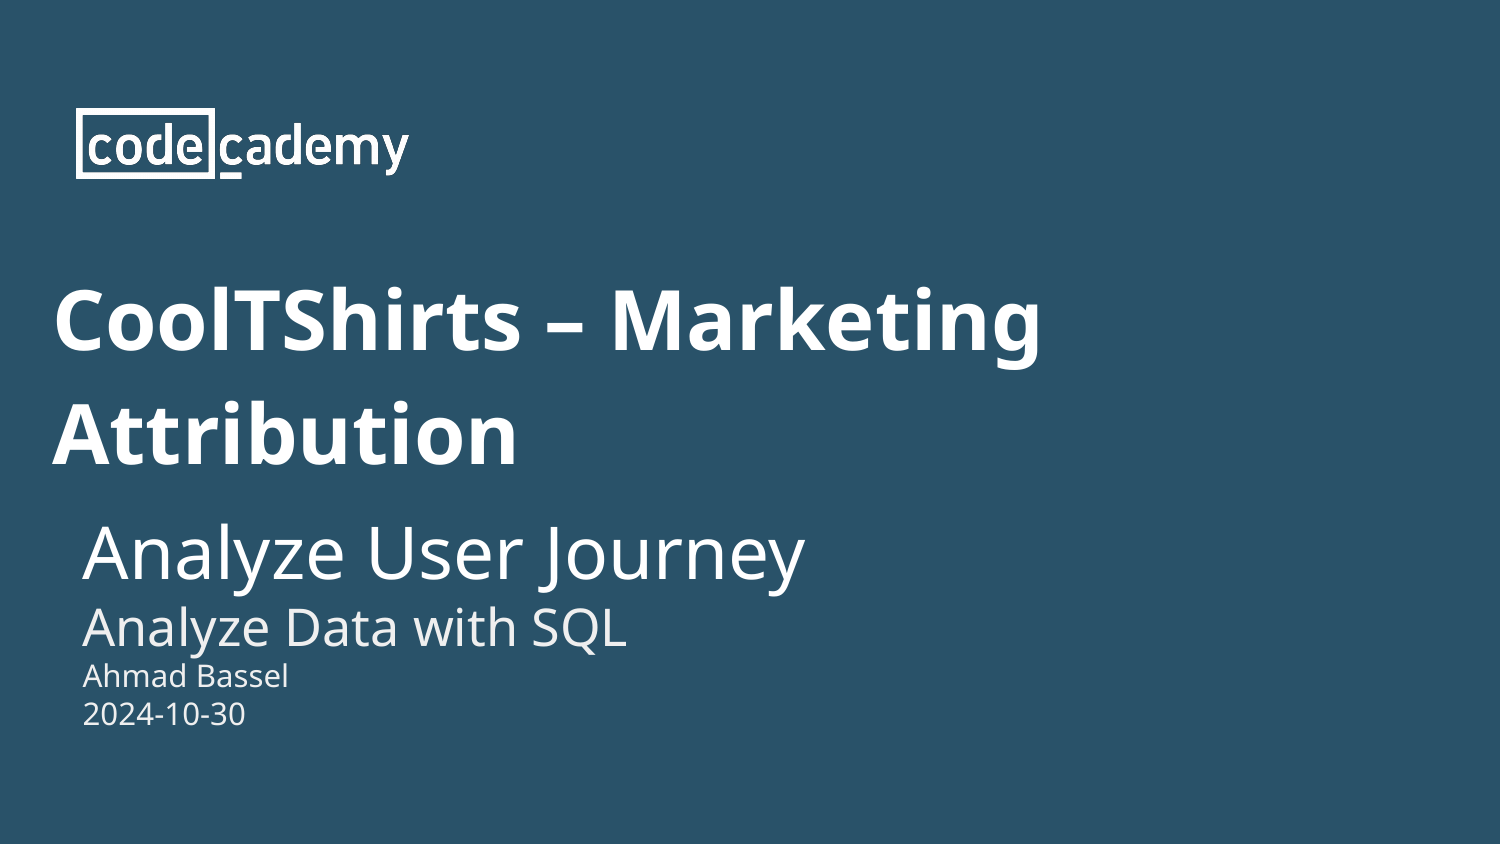

CoolTShirts – Marketing Attribution
Analyze User Journey
Analyze Data with SQL
Ahmad Bassel
2024-10-30